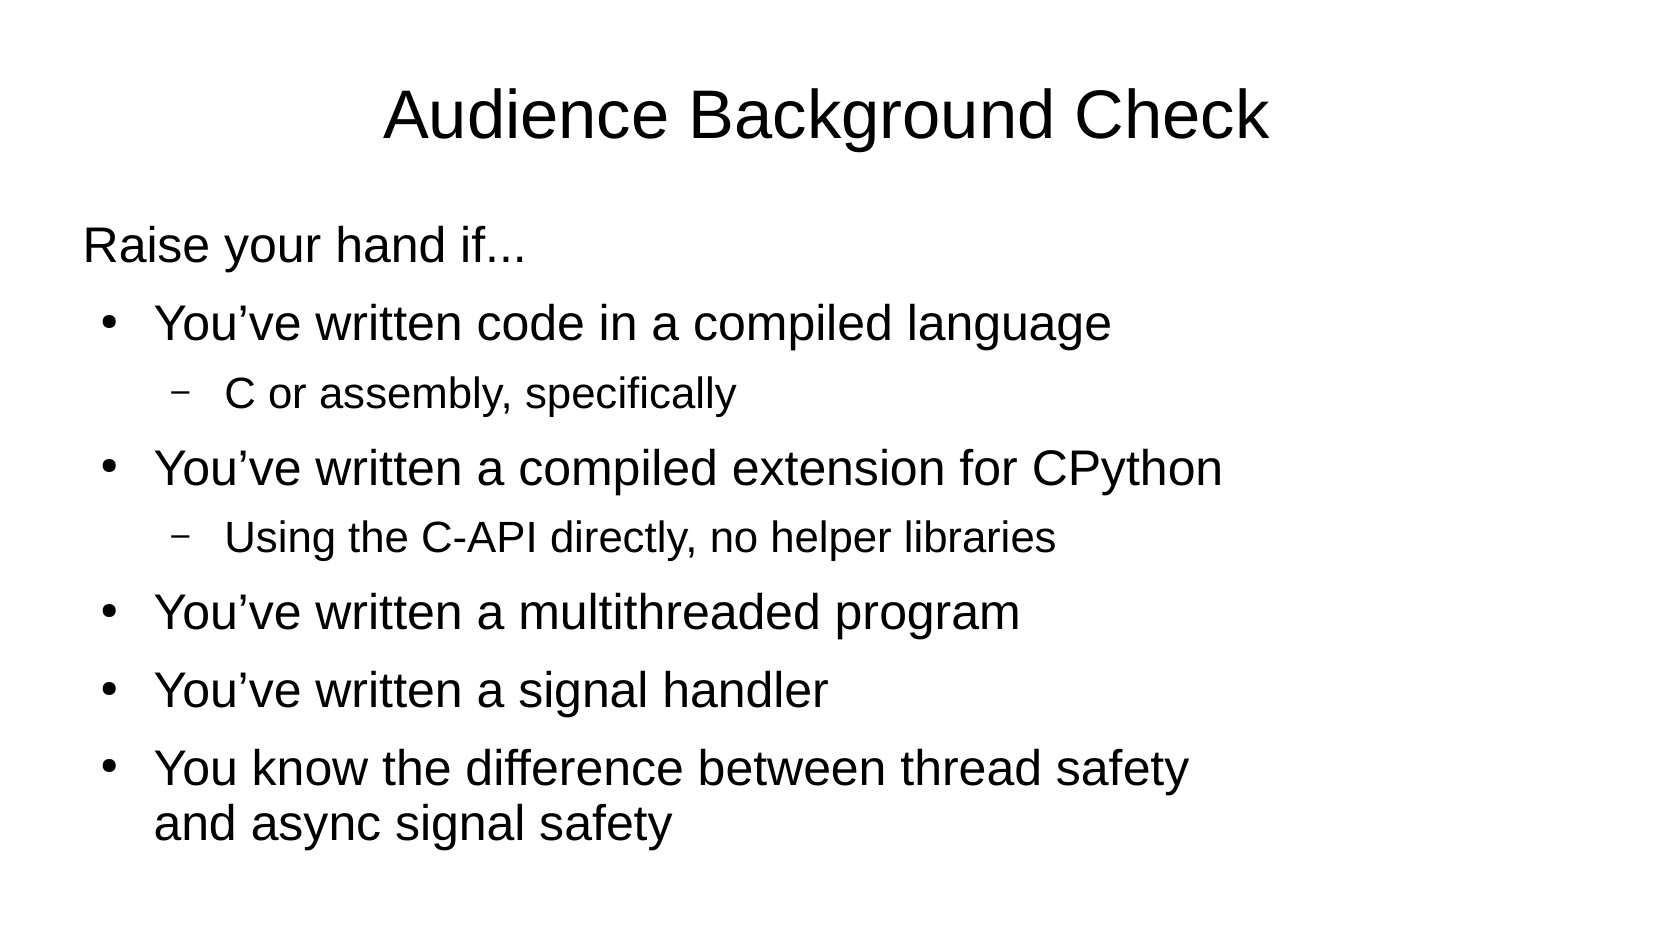

# Audience Background Check
Raise your hand if...
You’ve written code in a compiled language
C or assembly, specifically
You’ve written a compiled extension for CPython
Using the C-API directly, no helper libraries
You’ve written a multithreaded program
You’ve written a signal handler
You know the difference between thread safety
and async signal safety